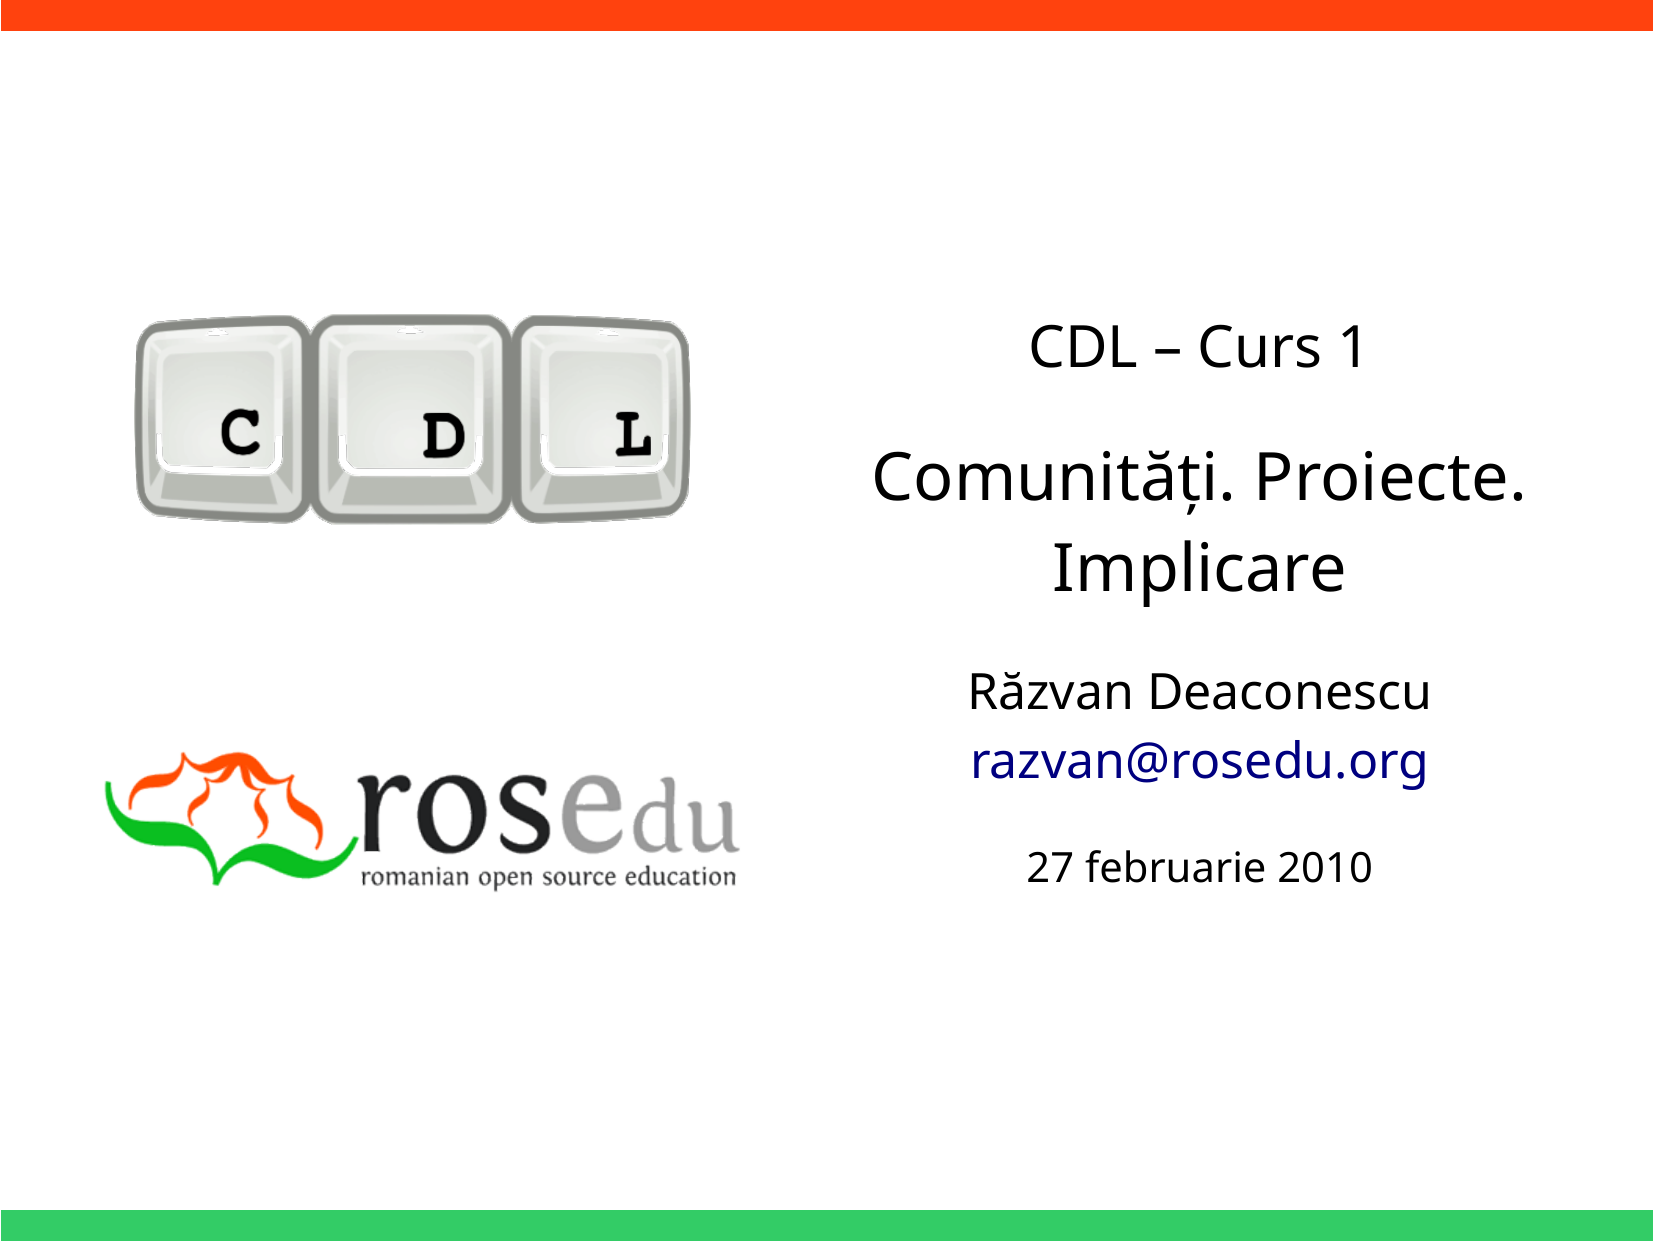

CDL – Curs 1
Comunități. Proiecte. Implicare
Răzvan Deaconescu
razvan@rosedu.org
27 februarie 2010